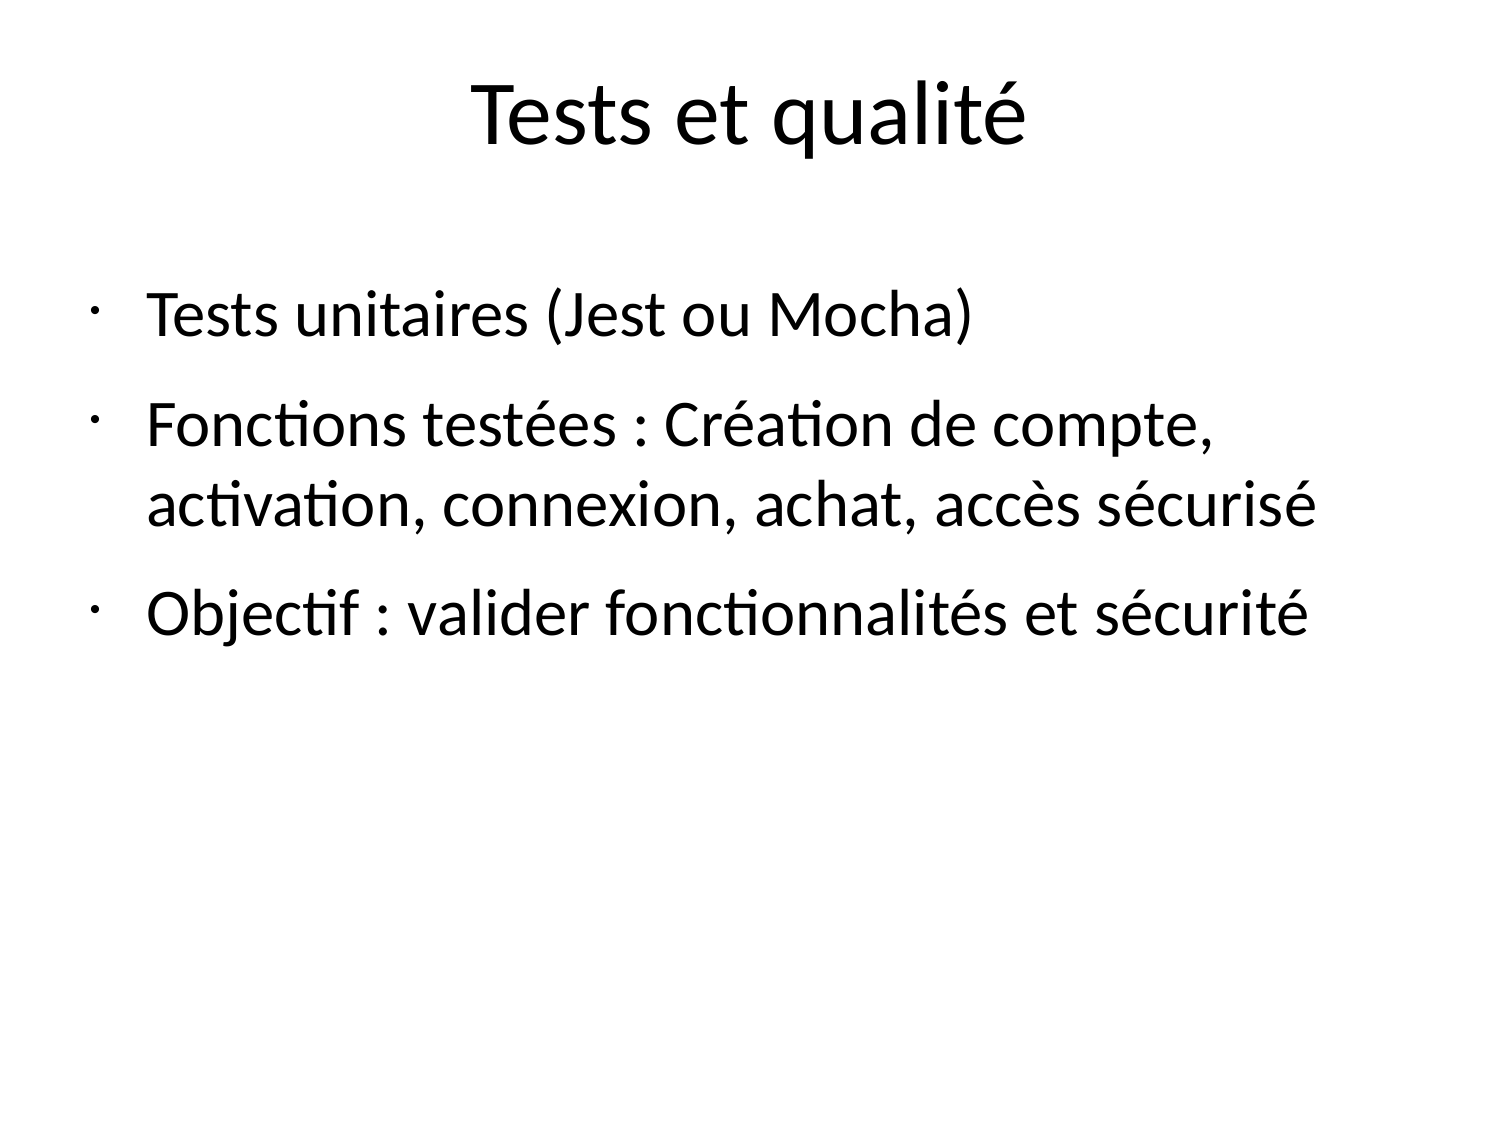

# Tests et qualité
Tests unitaires (Jest ou Mocha)
Fonctions testées : Création de compte, activation, connexion, achat, accès sécurisé
Objectif : valider fonctionnalités et sécurité